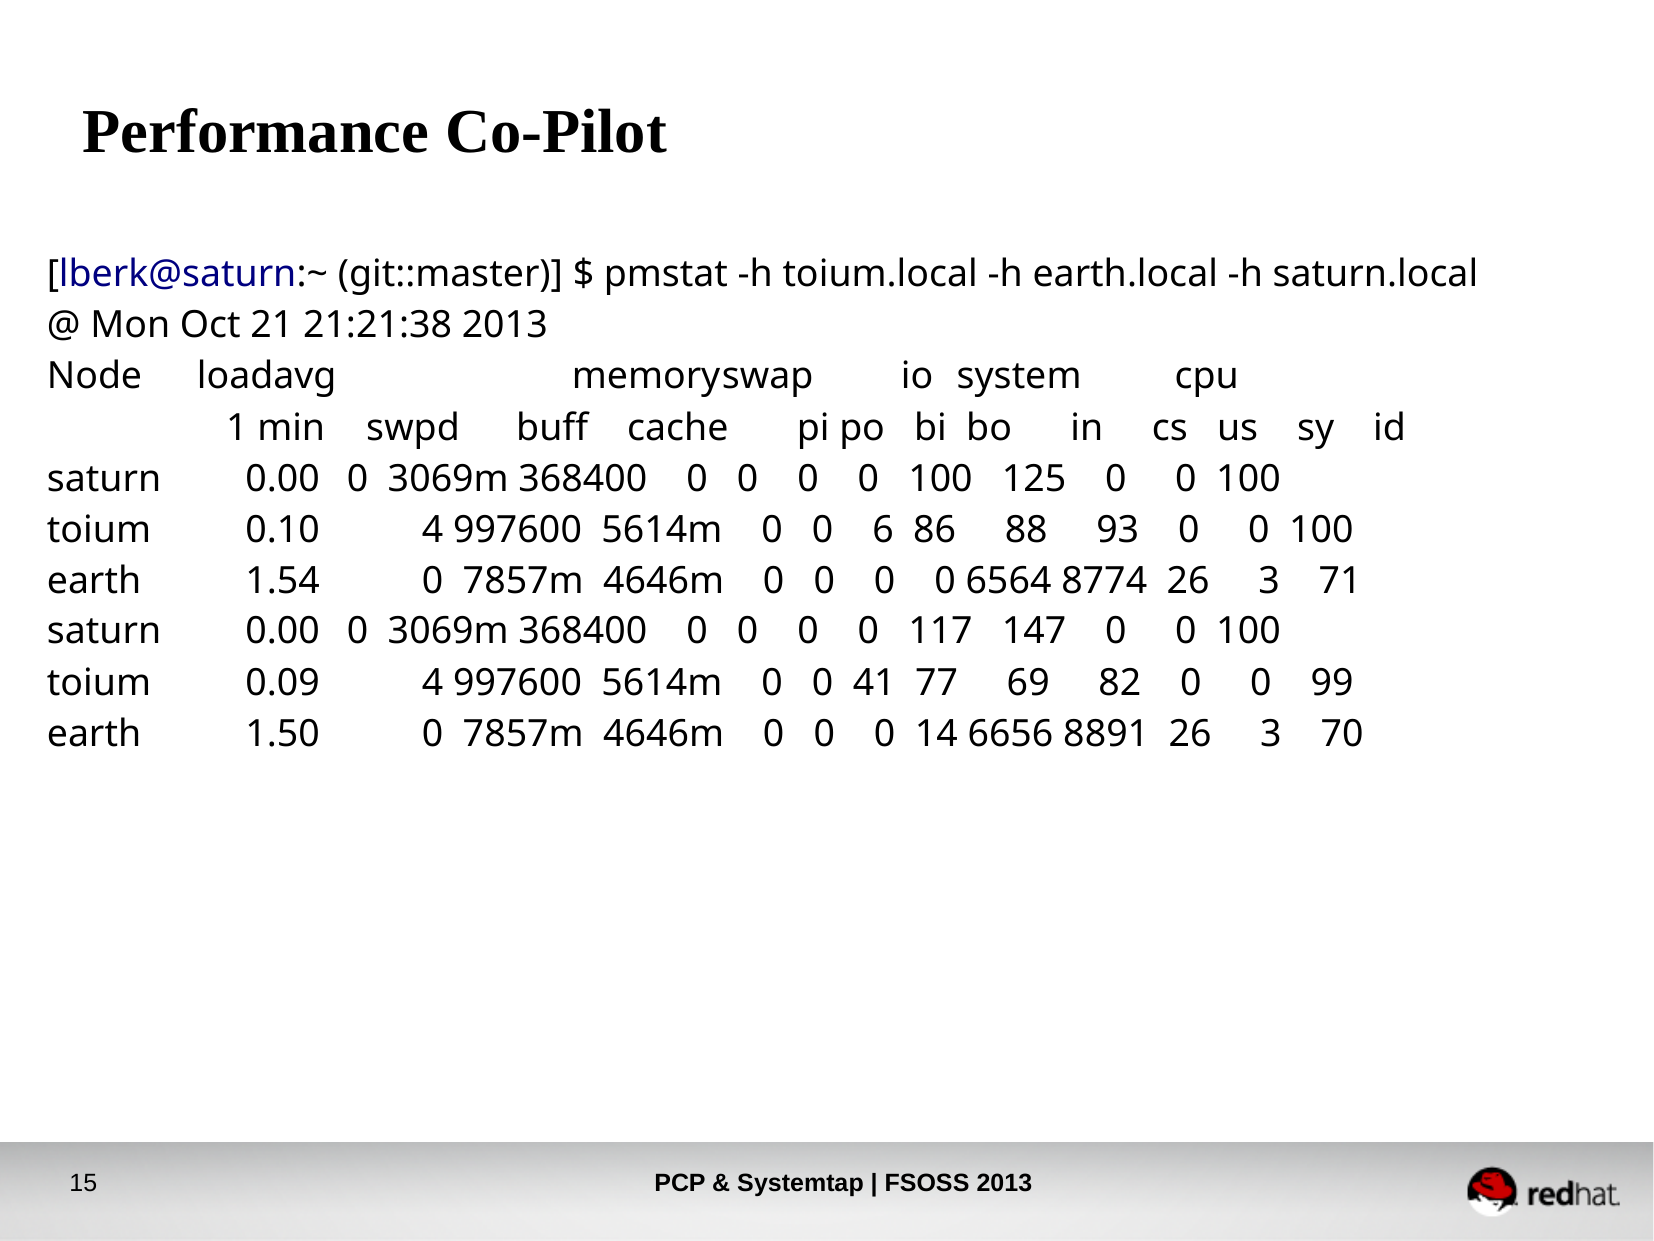

# Performance Co-Pilot
[lberk@saturn:~ (git::master)] $ pmstat -h toium.local -h earth.local -h saturn.local
@ Mon Oct 21 21:21:38 2013
Node	loadavg				memory	swap io	 system 	 cpu
		 1 min	 swpd	 buff cache	pi po bi bo in cs us sy id
saturn	 0.00 	0 3069m 368400 0 0 0 0 100 125 0 0 100
toium	 0.10		4 997600 5614m 0 0 6 86 88 93 0 0 100
earth	 1.54		0 7857m 4646m 0 0 0 0 6564 8774 26 3 71
saturn	 0.00 	0 3069m 368400 0 0 0 0 117 147 0 0 100
toium	 0.09		4 997600 5614m 0 0 41 77 69 82 0 0 99
earth	 1.50		0 7857m 4646m 0 0 0 14 6656 8891 26 3 70